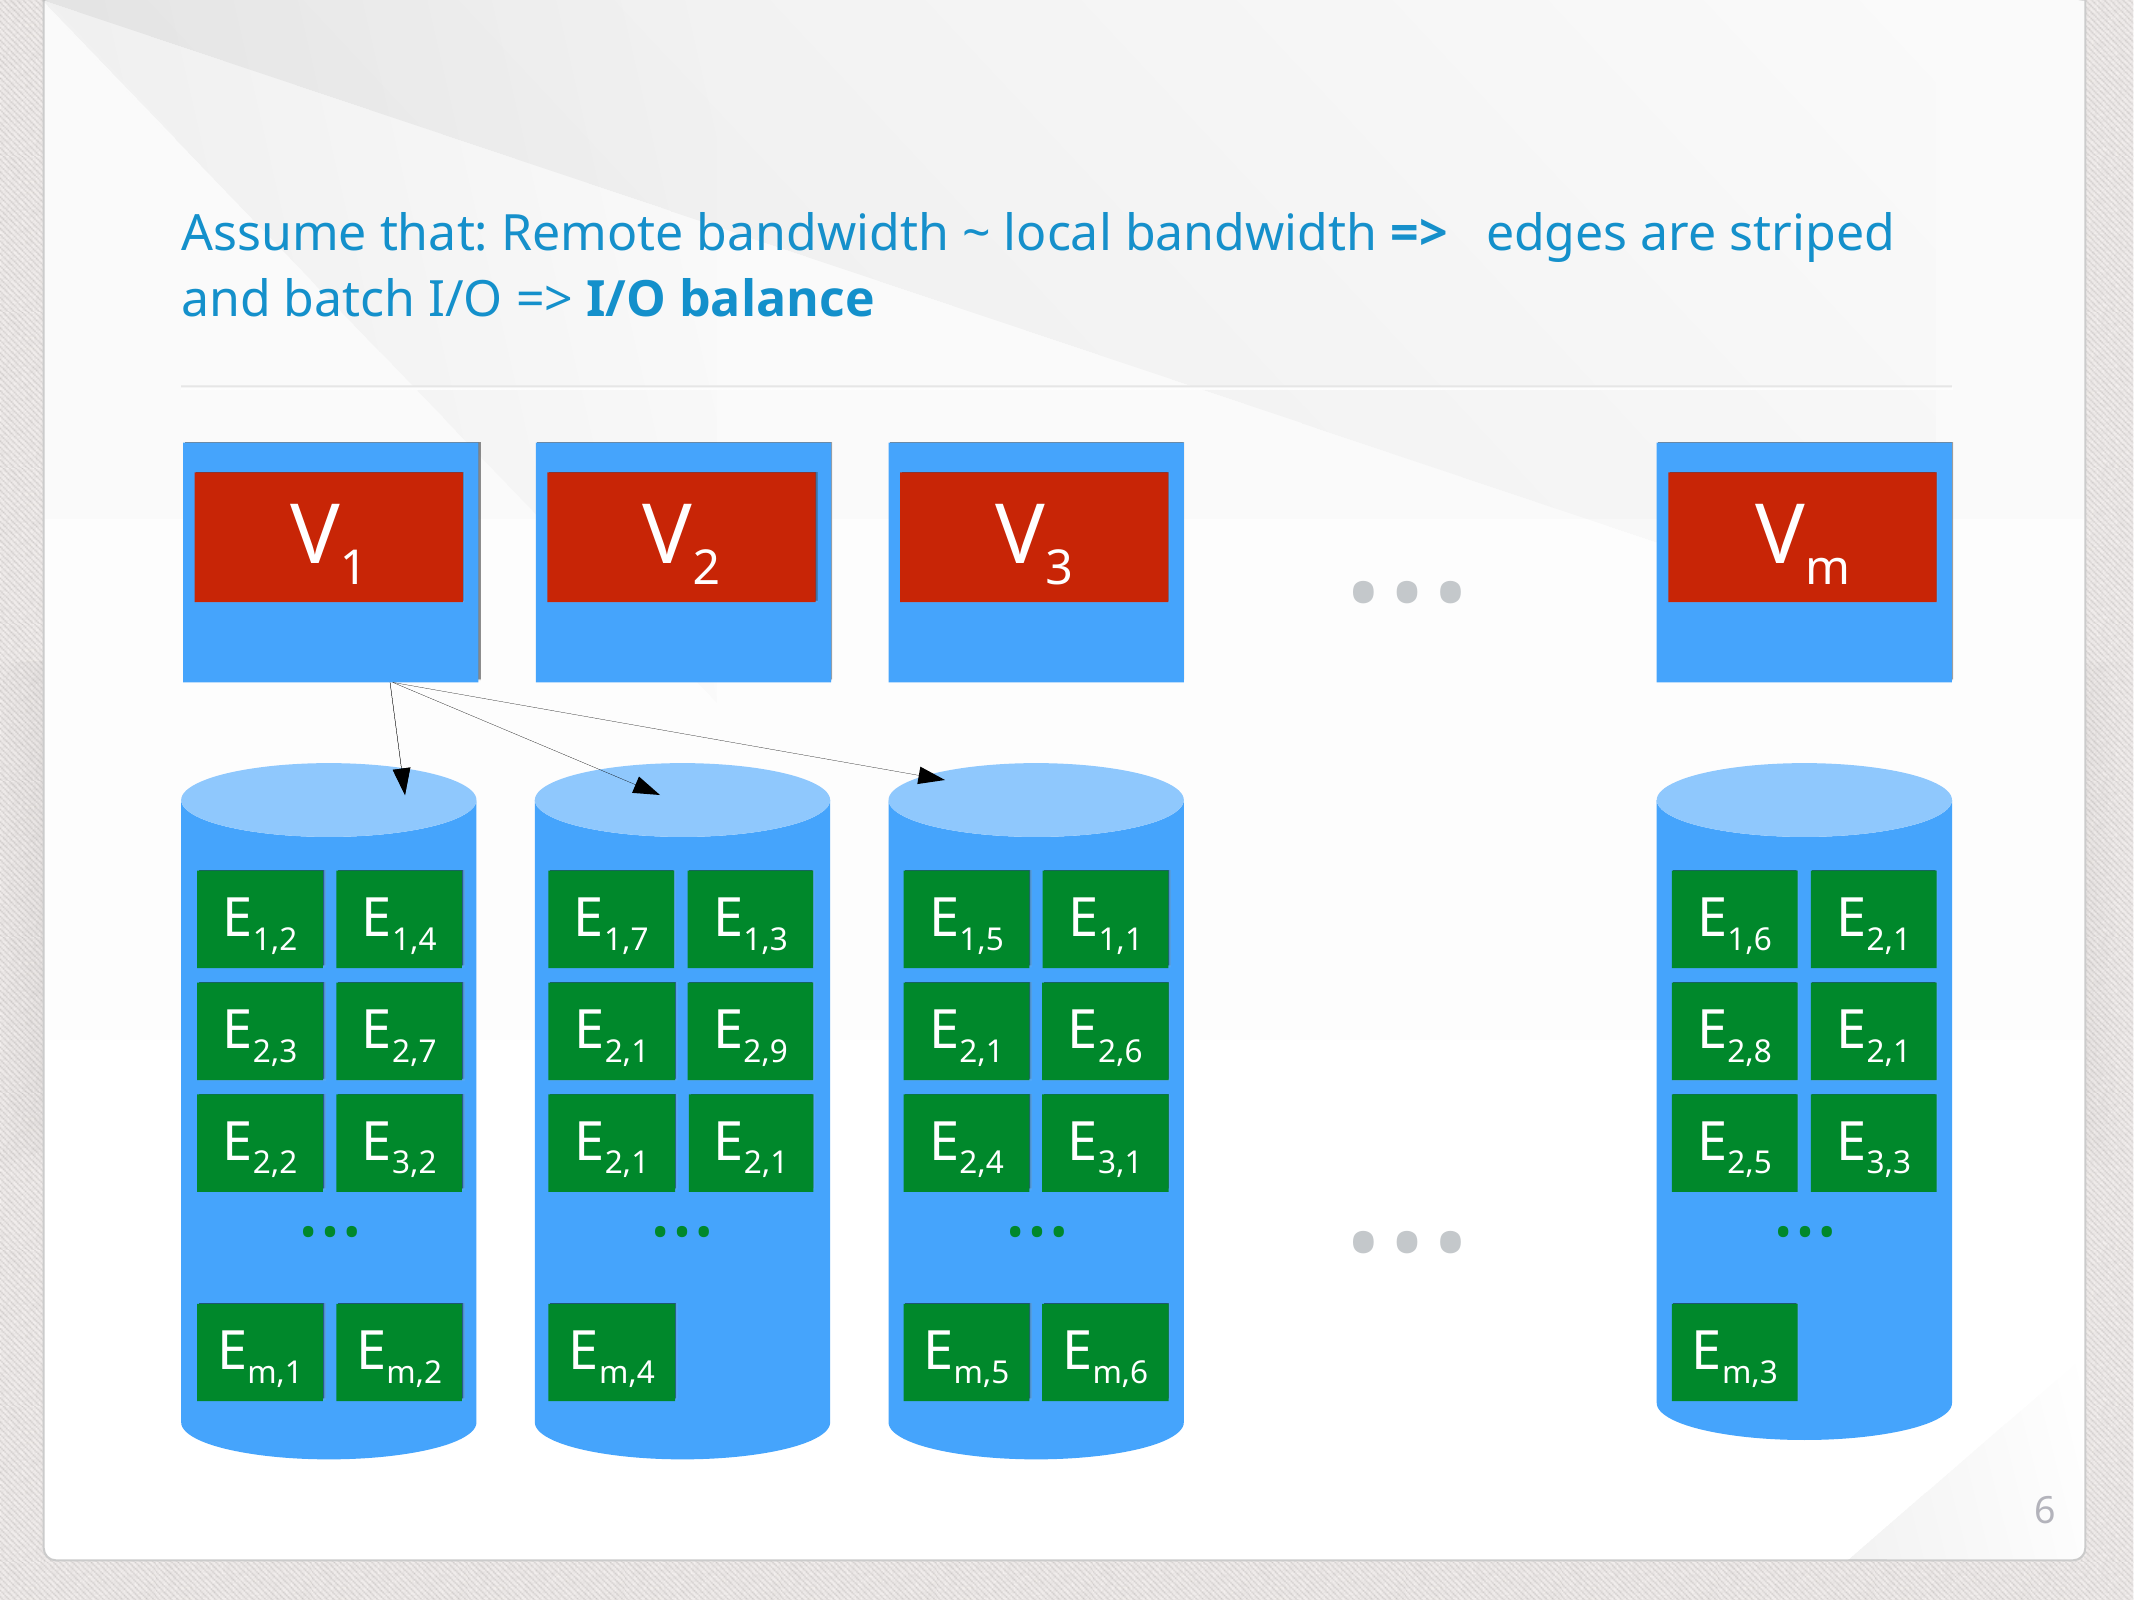

# Assume that: Remote bandwidth ~ local bandwidth => edges are striped and batch I/O => I/O balance
…
V1
V2
V3
Vm
E1,2
E1,4
E1,7
E1,3
E1,5
E1,1
E1,6
E2,1
E2,3
E2,7
E2,1
E2,9
E2,1
E2,6
E2,8
E2,1
…
E2,2
E3,2
E2,1
E2,1
E2,4
E3,1
E2,5
E3,3
…
…
…
…
Em,1
Em,2
Em,4
Em,5
Em,6
Em,3